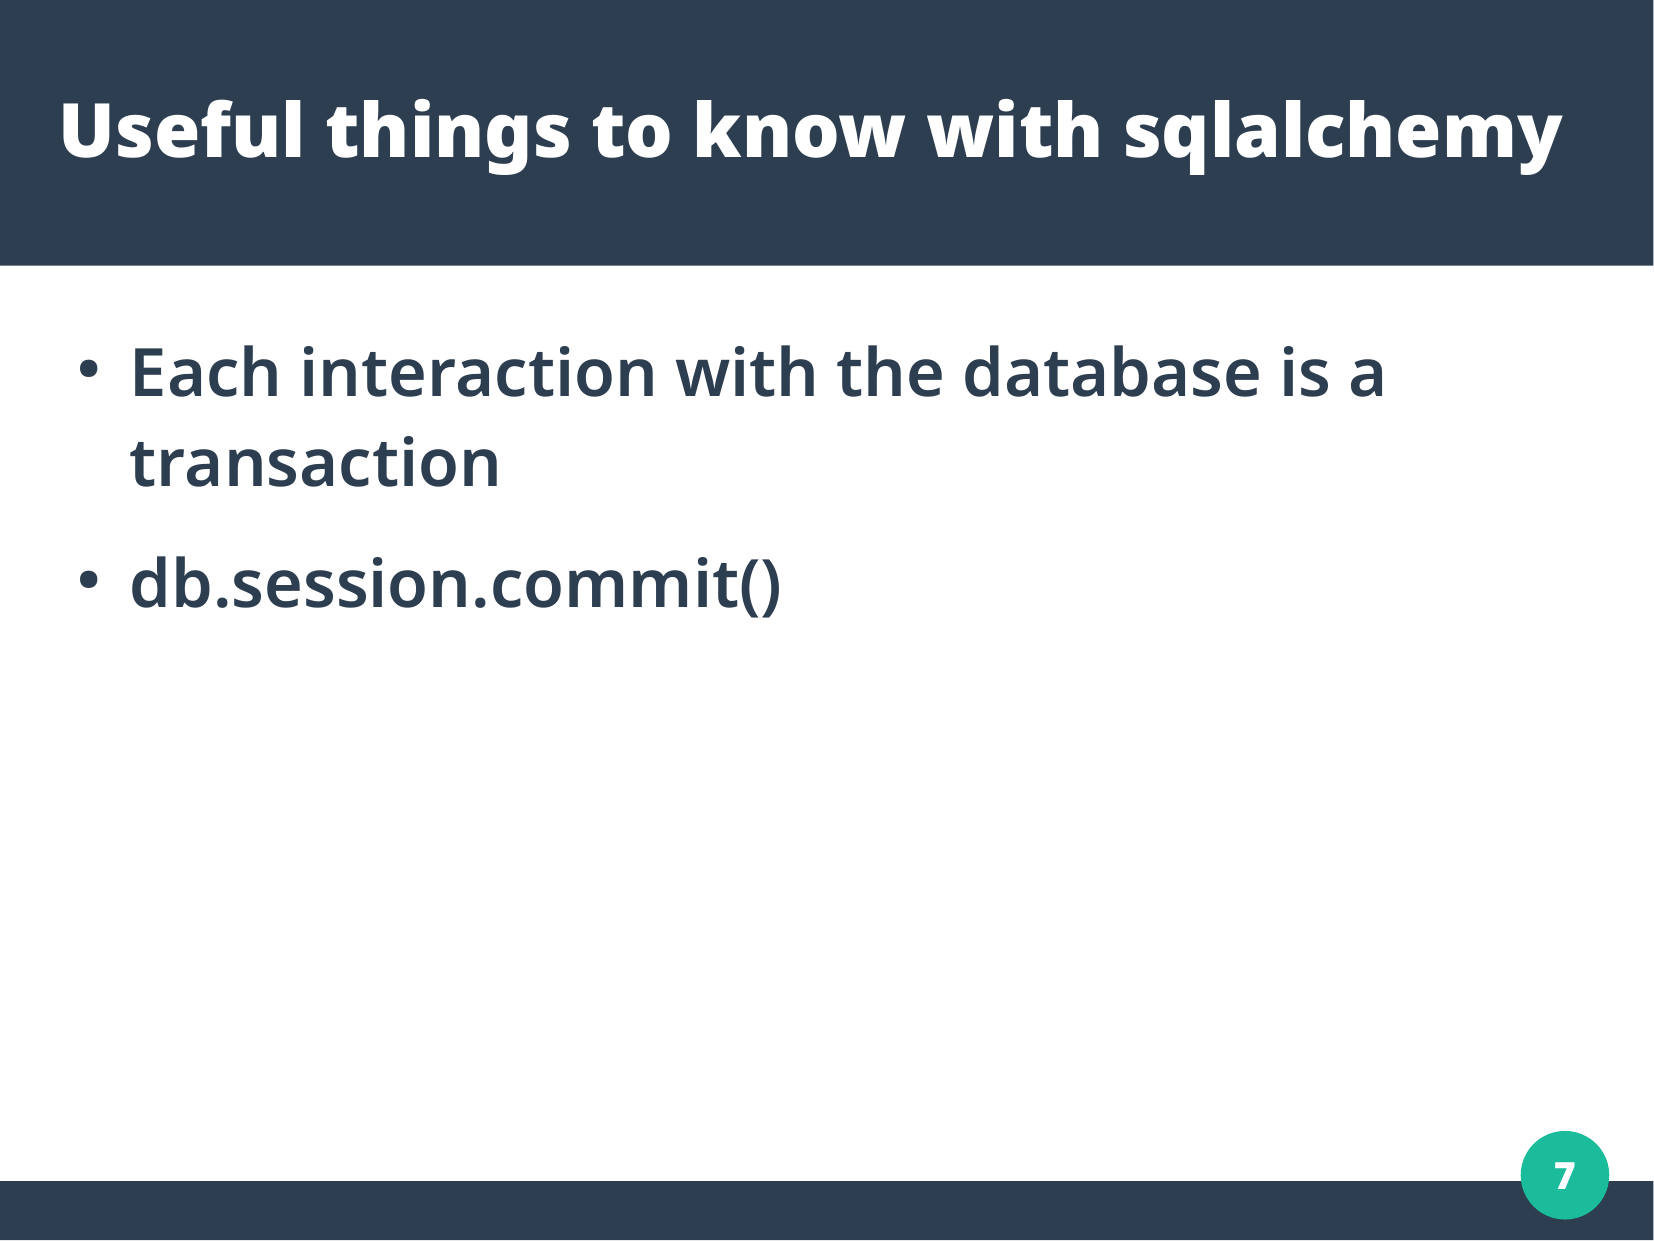

# Useful things to know with sqlalchemy
Each interaction with the database is a transaction
db.session.commit()
7